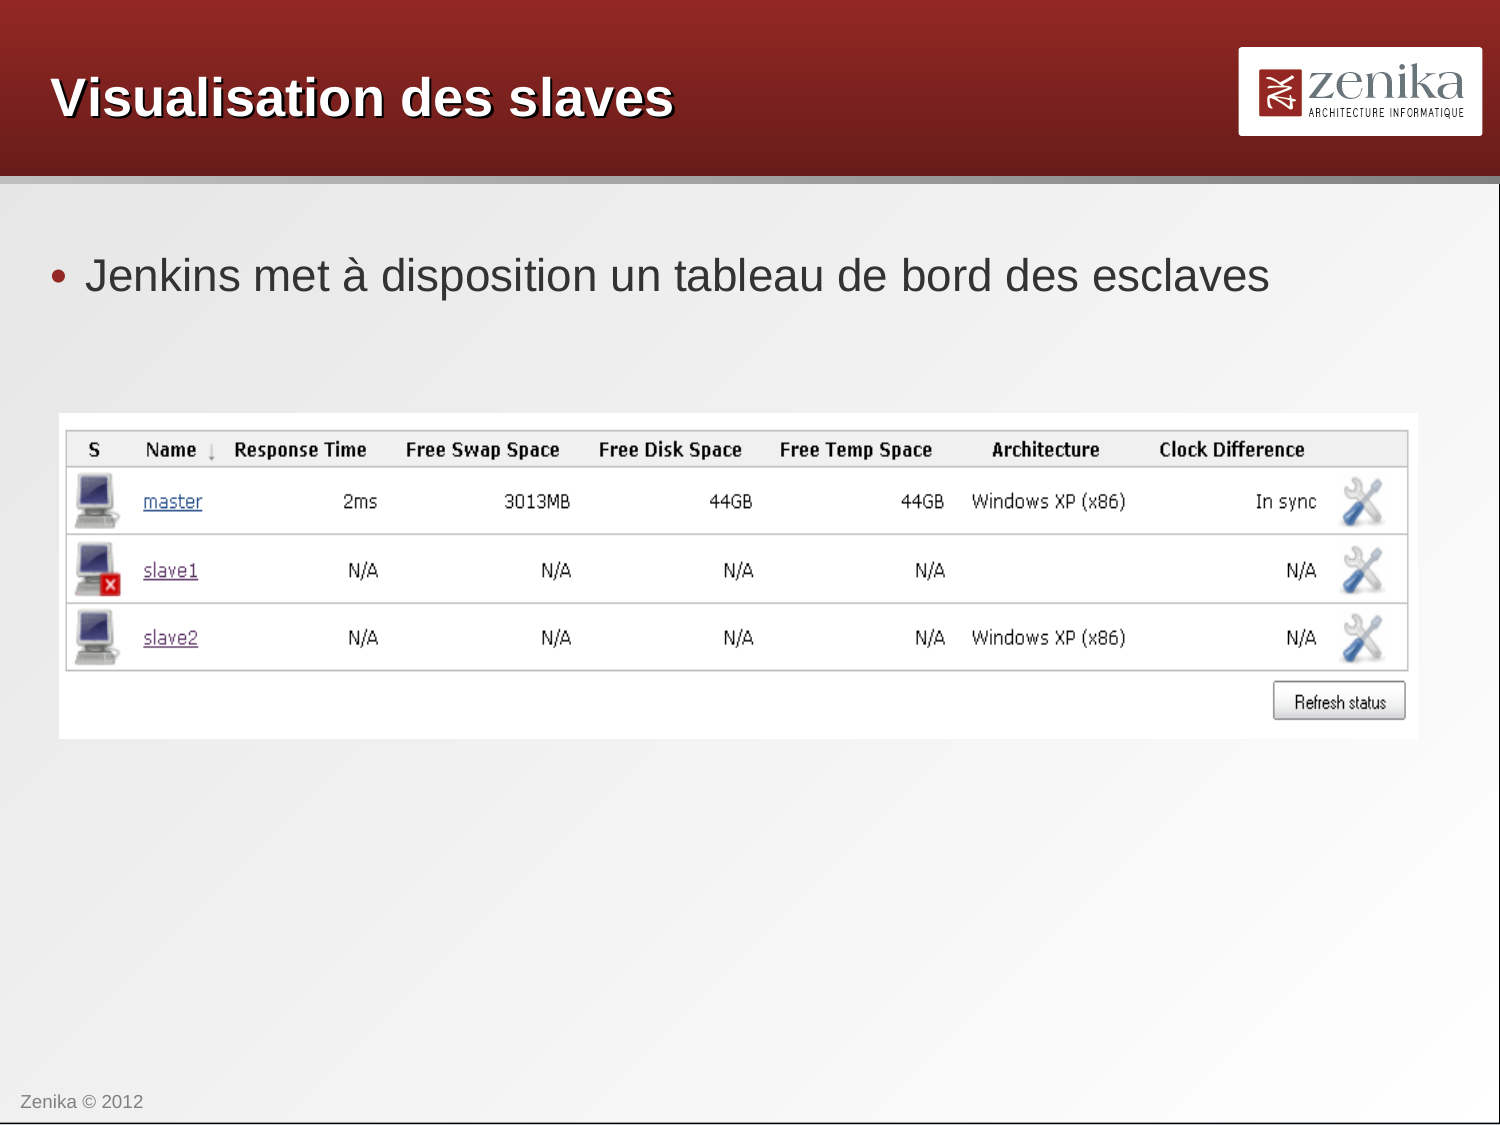

# Visualisation des slaves
Jenkins met à disposition un tableau de bord des esclaves